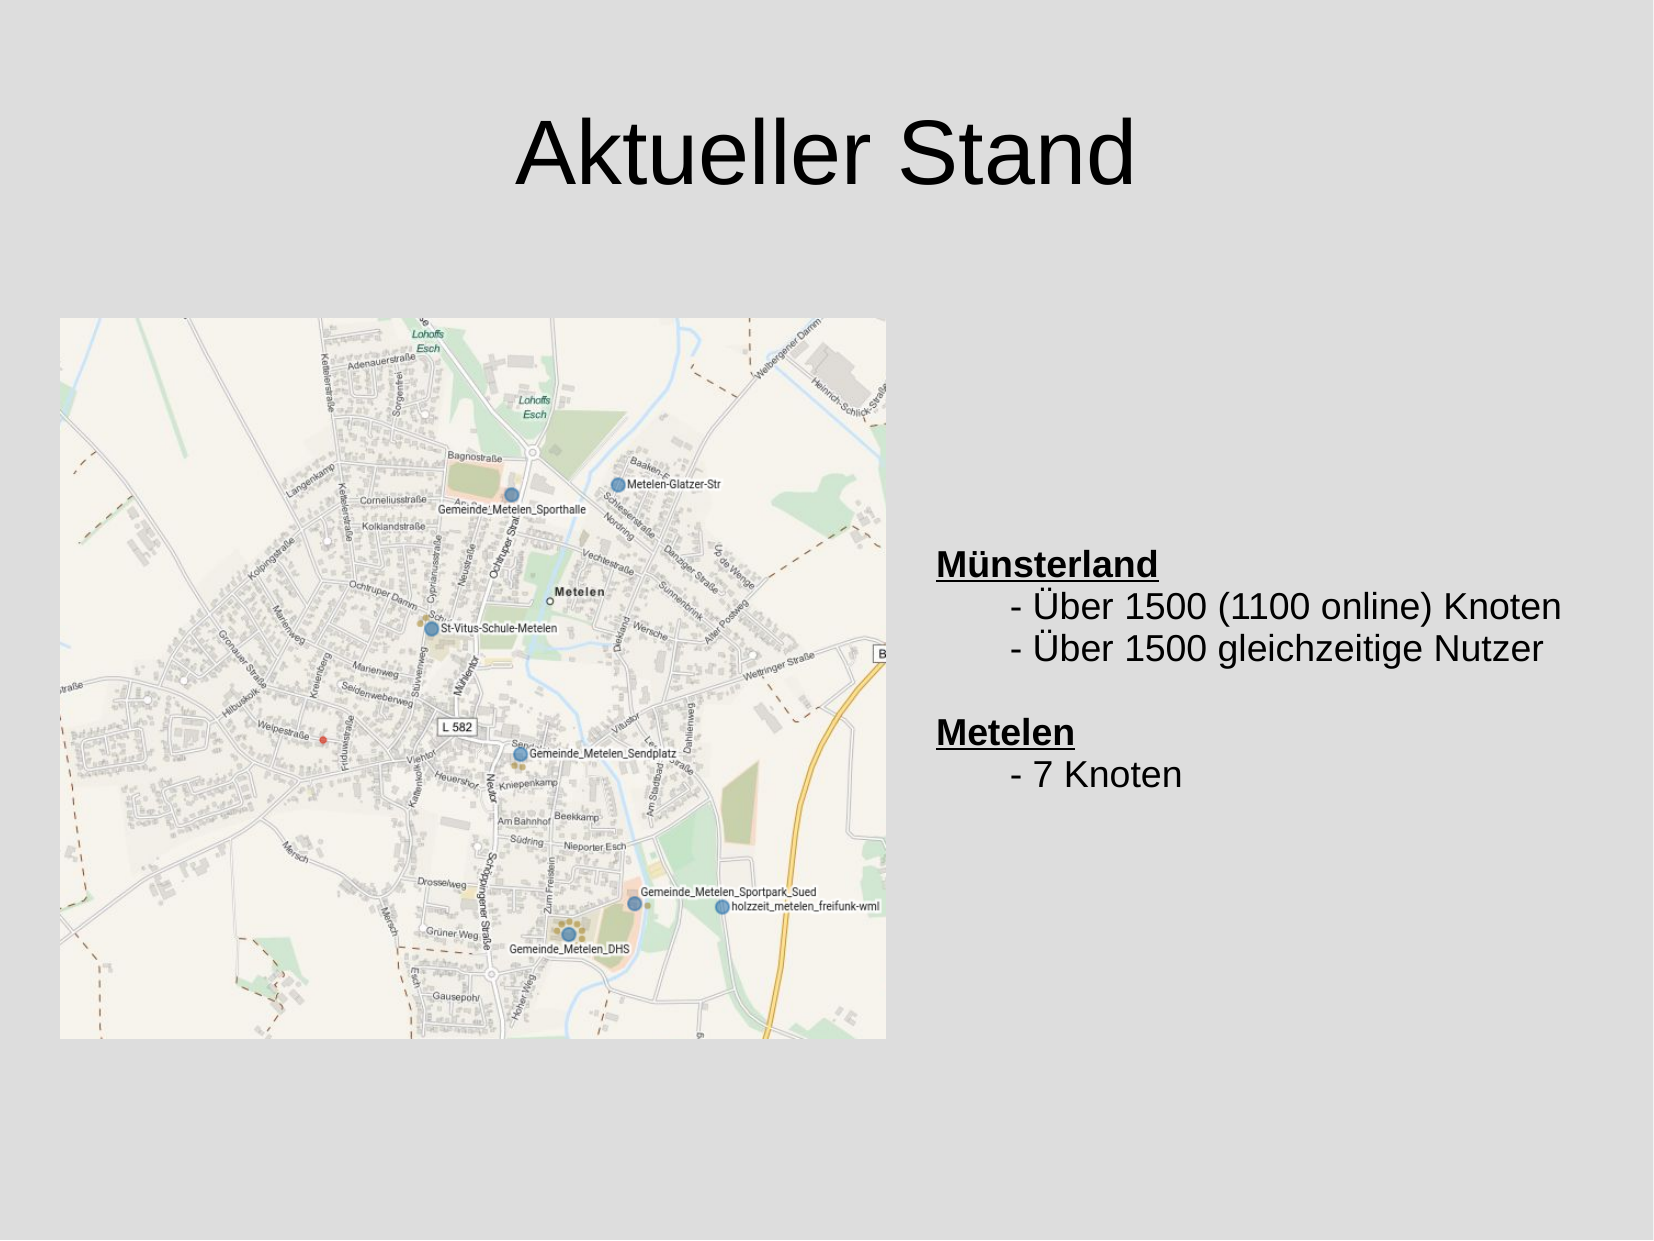

# Aktueller Stand
Münsterland
	- Über 1500 (1100 online) Knoten
	- Über 1500 gleichzeitige Nutzer
Metelen
	- 7 Knoten